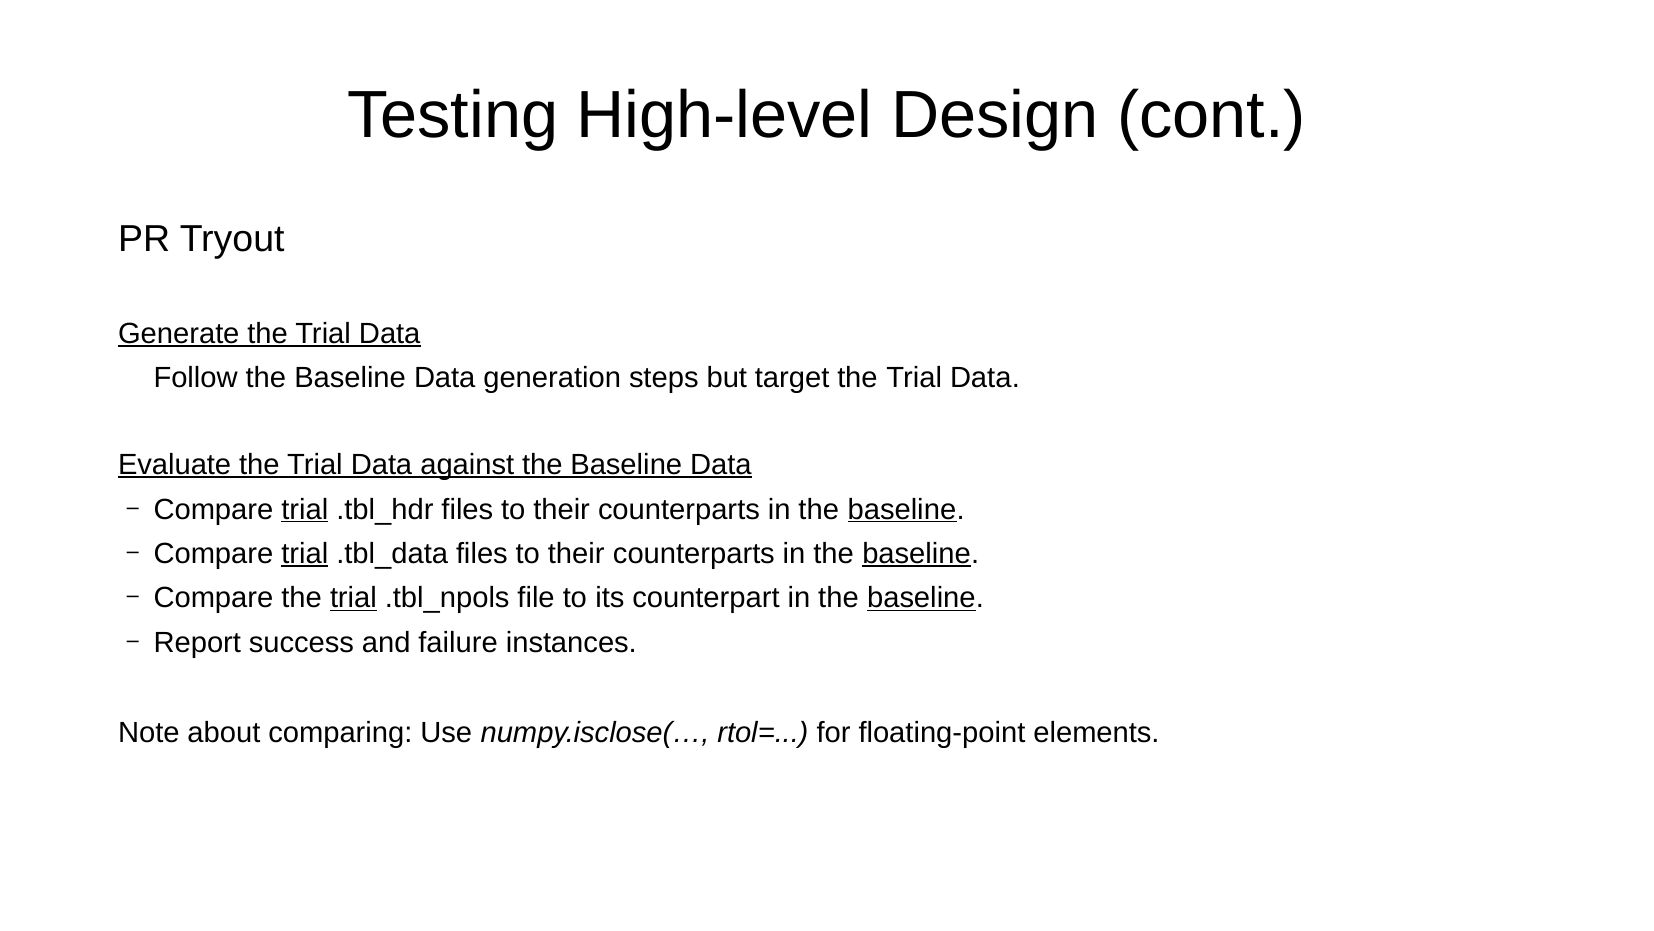

# Testing High-level Design (cont.)
PR Tryout
Generate the Trial Data
Follow the Baseline Data generation steps but target the Trial Data.
Evaluate the Trial Data against the Baseline Data
Compare trial .tbl_hdr files to their counterparts in the baseline.
Compare trial .tbl_data files to their counterparts in the baseline.
Compare the trial .tbl_npols file to its counterpart in the baseline.
Report success and failure instances.
Note about comparing: Use numpy.isclose(…, rtol=...) for floating-point elements.